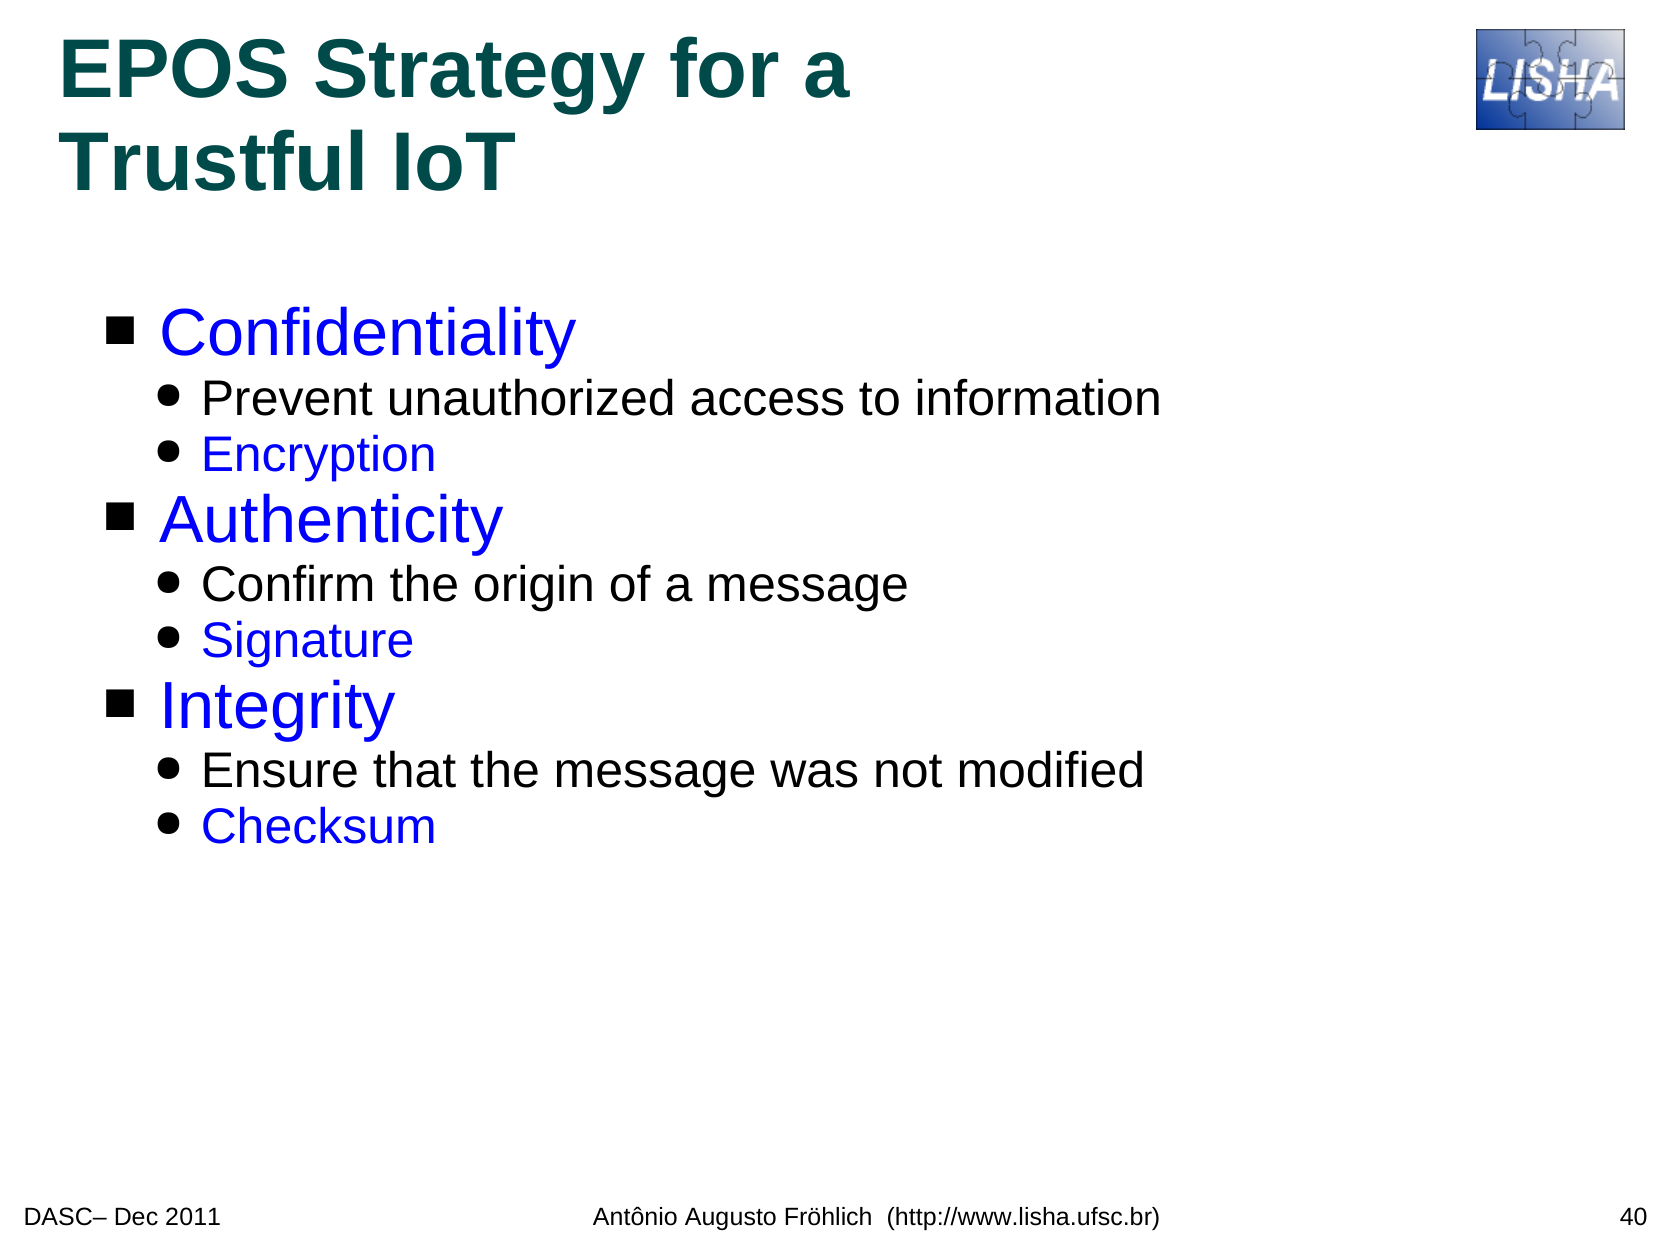

# EPOS Strategy for a Trustful IoT
Confidentiality
Prevent unauthorized access to information
Encryption
Authenticity
Confirm the origin of a message
Signature
Integrity
Ensure that the message was not modified
Checksum